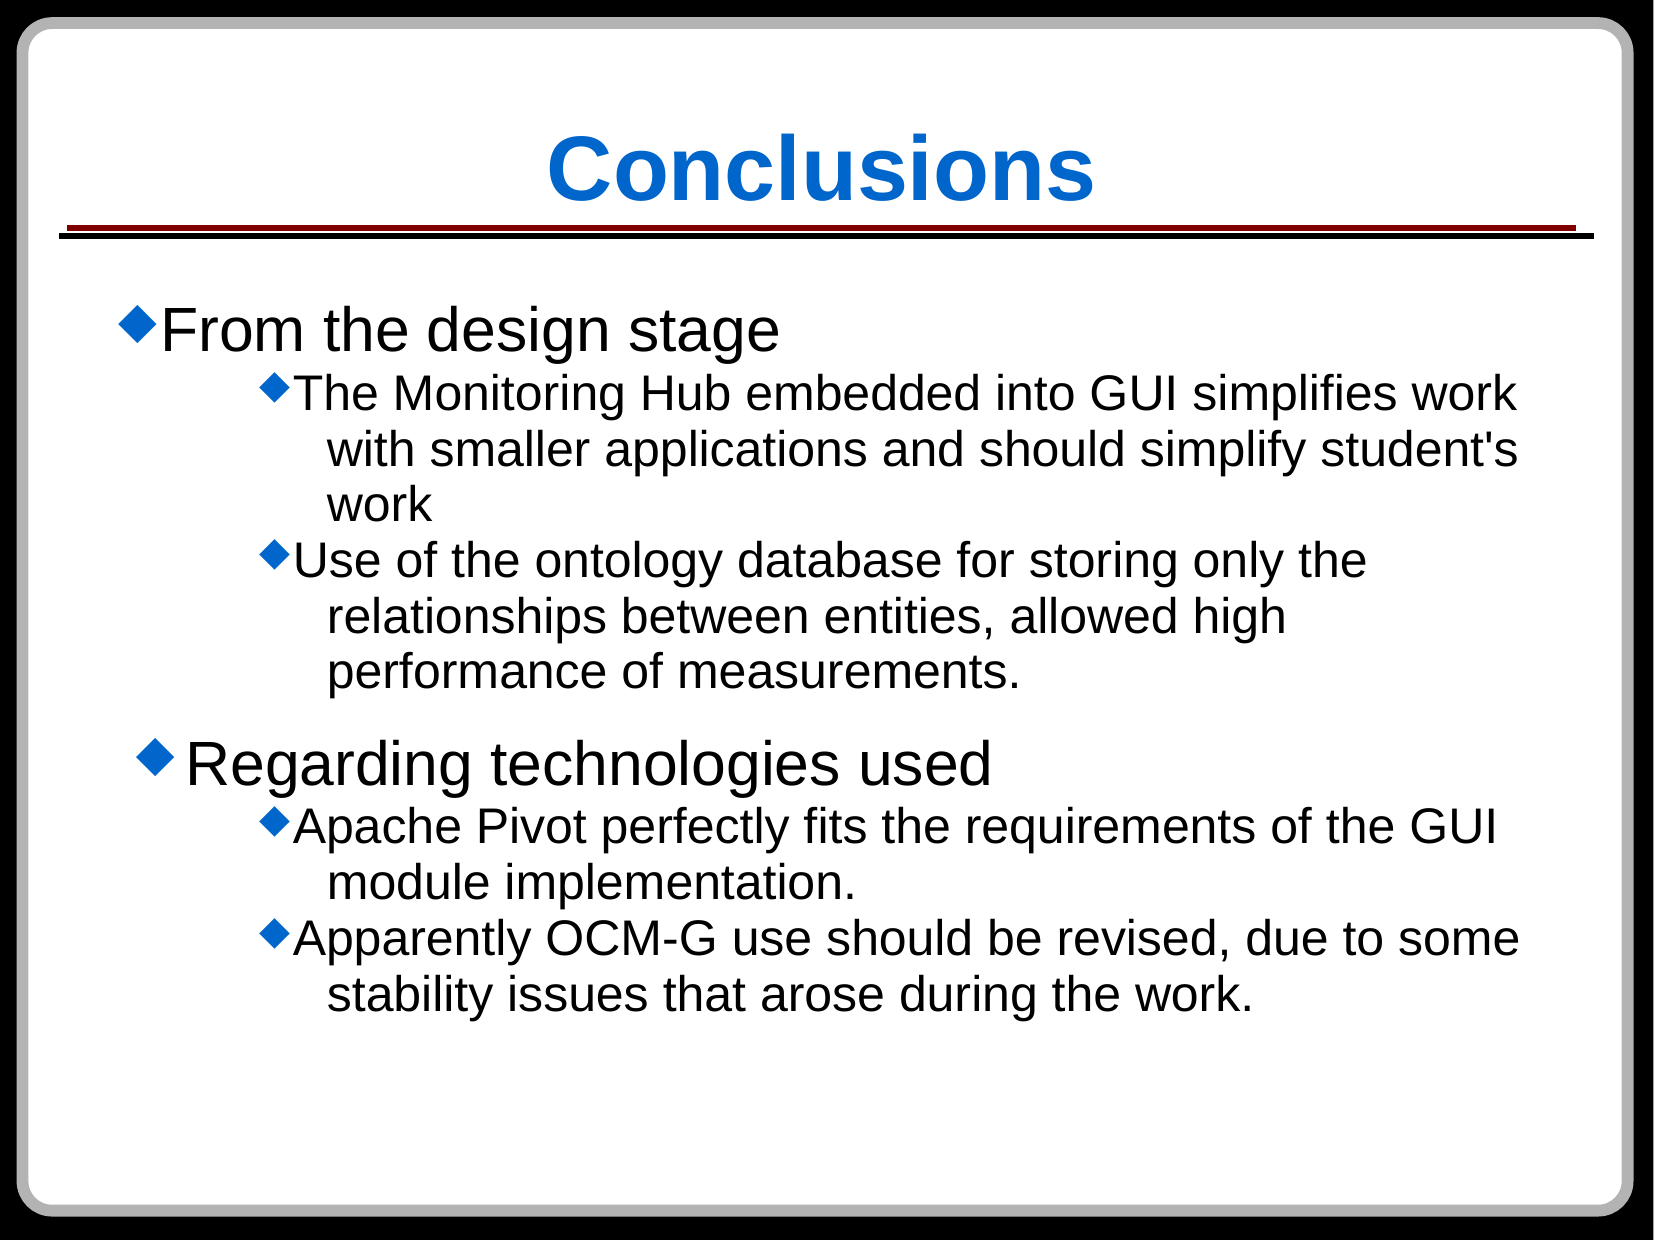

# Conclusions
From the design stage
The Monitoring Hub embedded into GUI simplifies work with smaller applications and should simplify student's work
Use of the ontology database for storing only the relationships between entities, allowed high performance of measurements.
Regarding technologies used
Apache Pivot perfectly fits the requirements of the GUI module implementation.
Apparently OCM-G use should be revised, due to some stability issues that arose during the work.